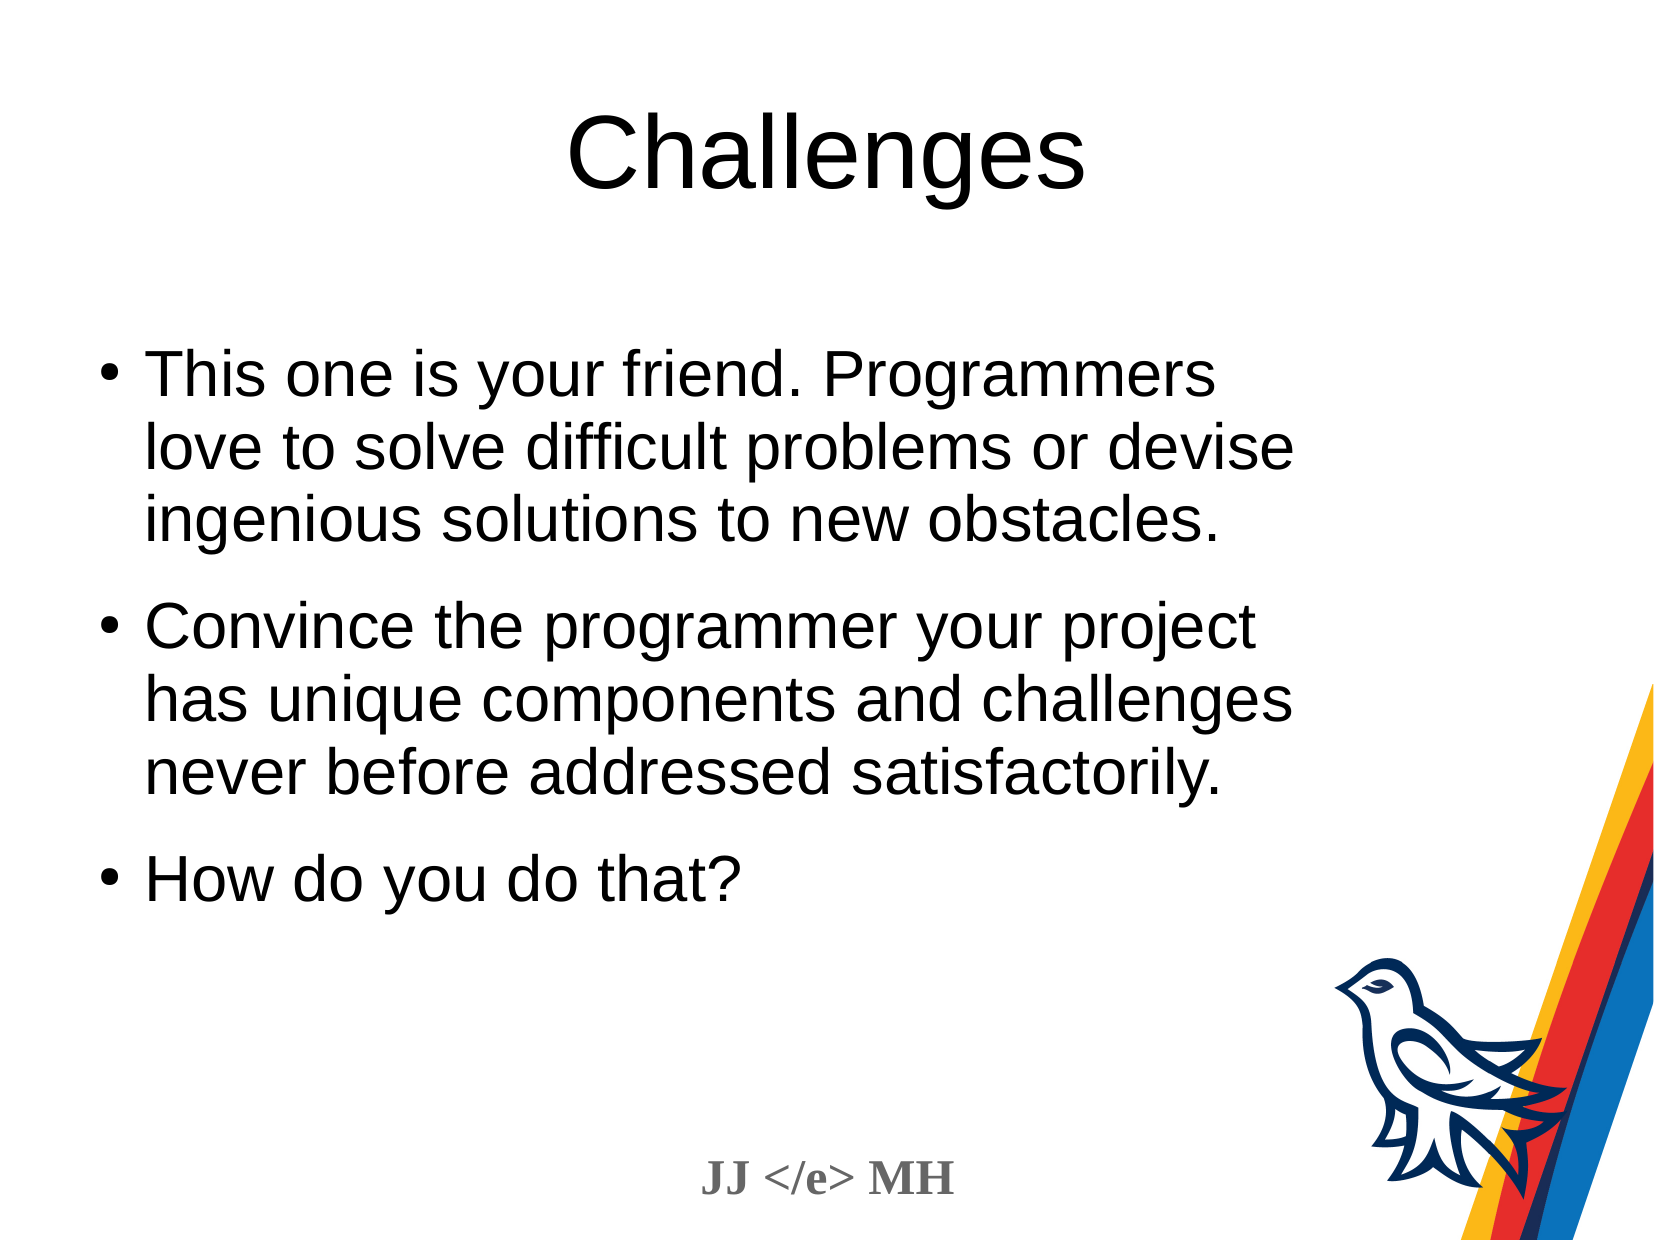

# Challenges
This one is your friend. Programmers love to solve difficult problems or devise ingenious solutions to new obstacles.
Convince the programmer your project has unique components and challenges never before addressed satisfactorily.
How do you do that?